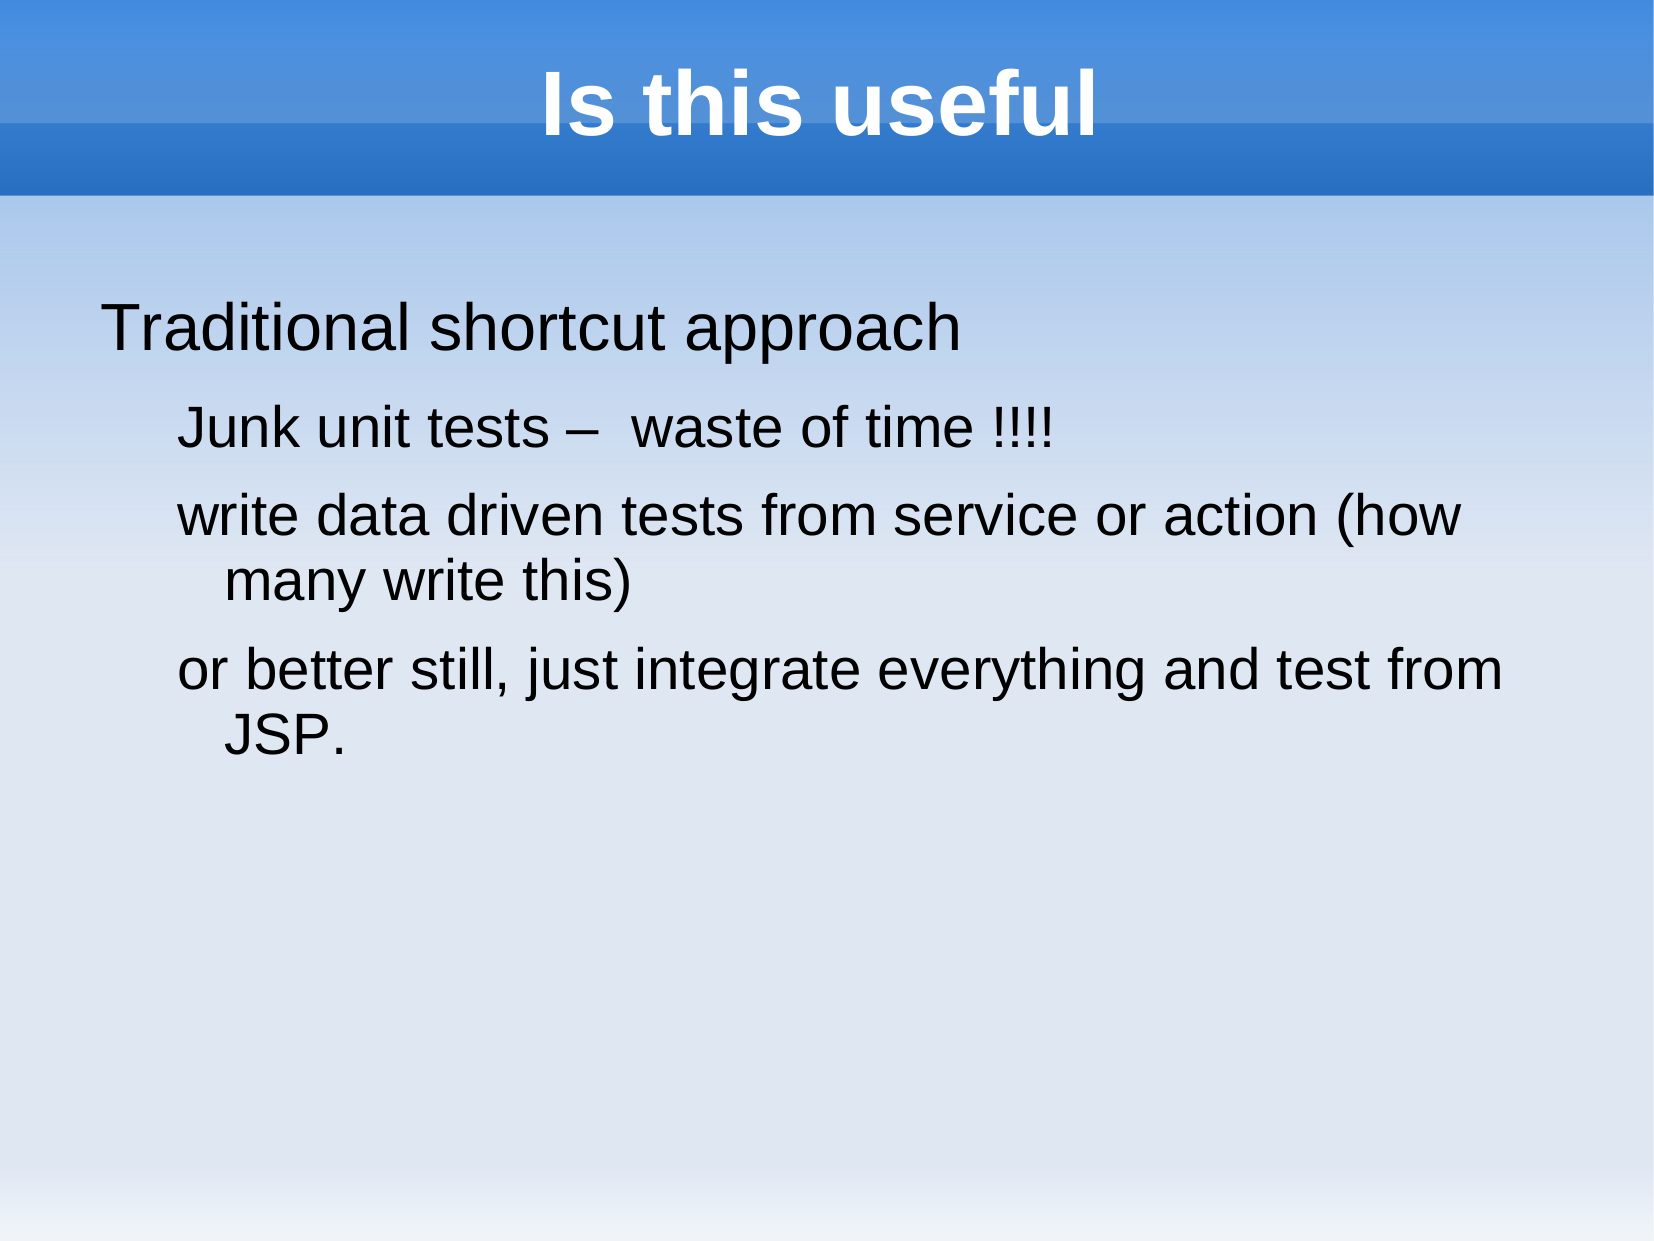

# Is this useful
Traditional shortcut approach
Junk unit tests – waste of time !!!!
write data driven tests from service or action (how many write this)
or better still, just integrate everything and test from JSP.